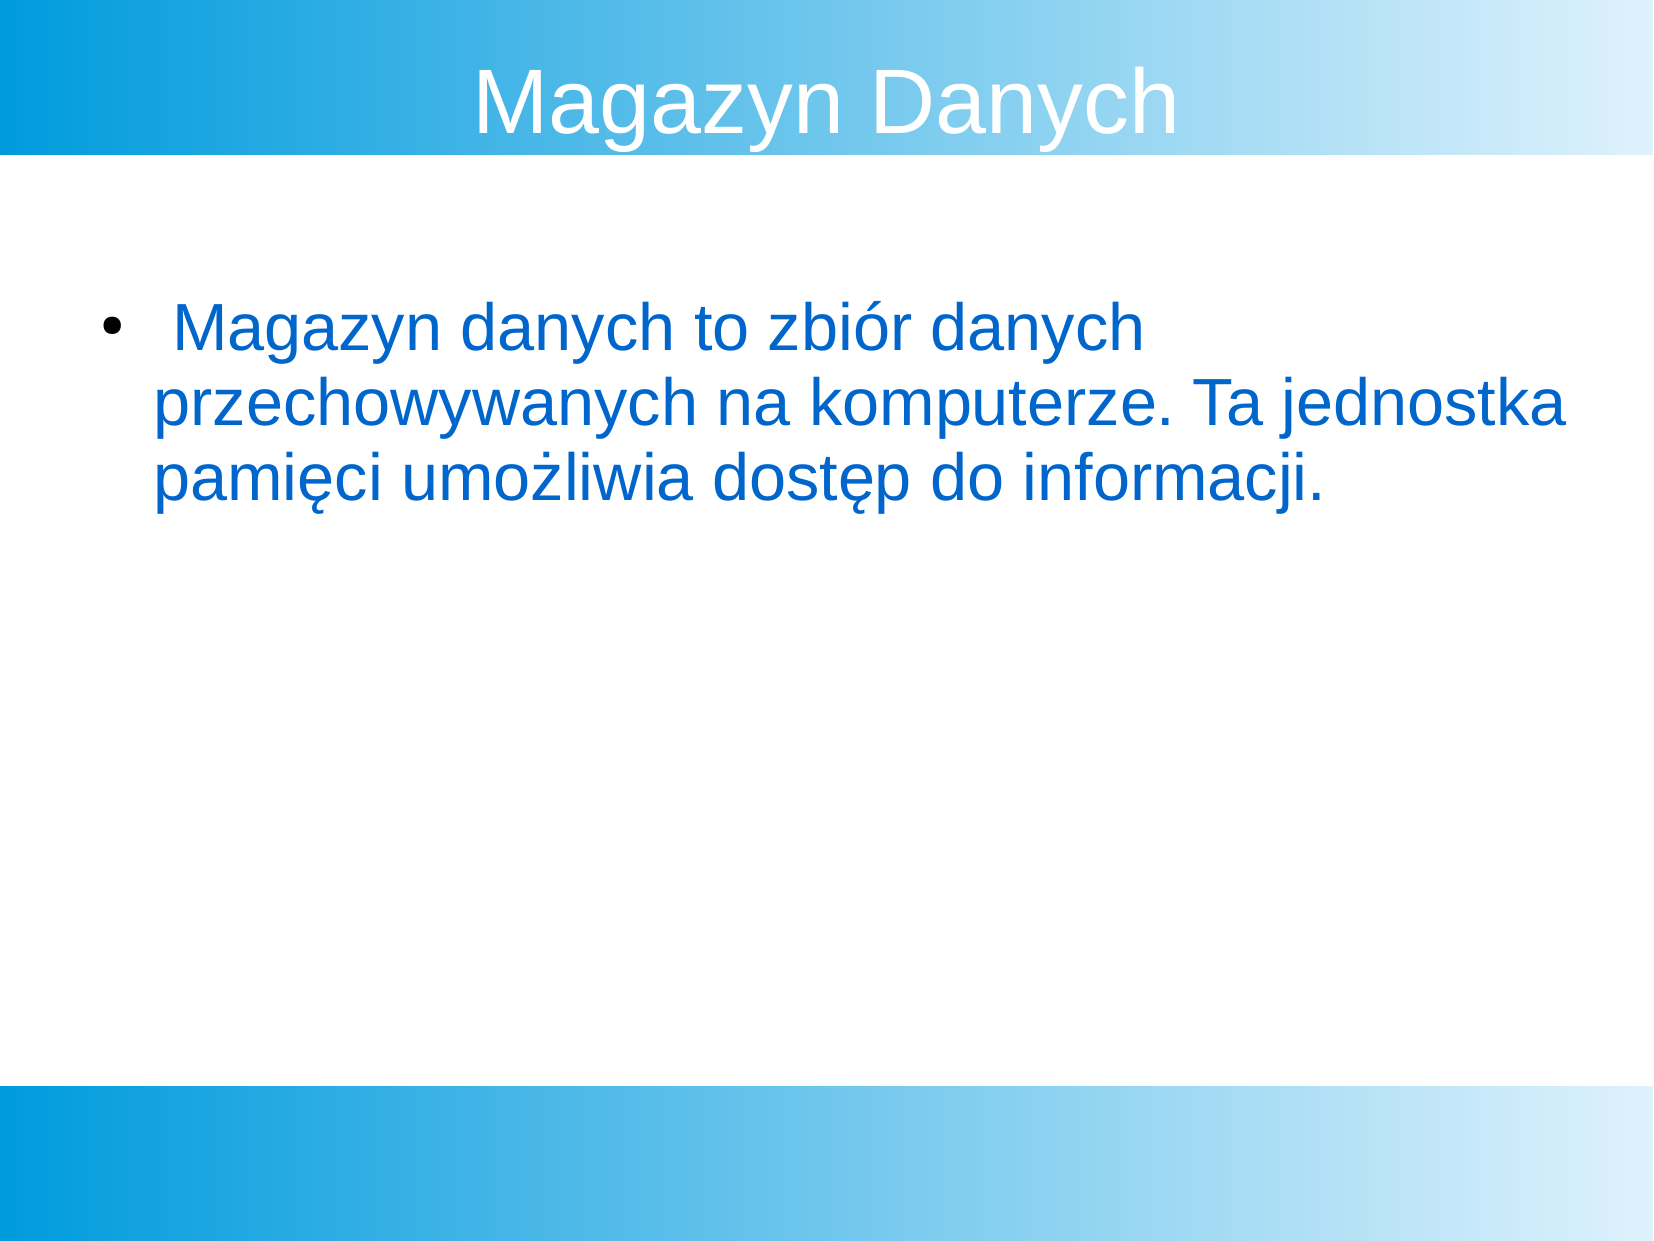

# Magazyn Danych
 Magazyn danych to zbiór danych przechowywanych na komputerze. Ta jednostka pamięci umożliwia dostęp do informacji.